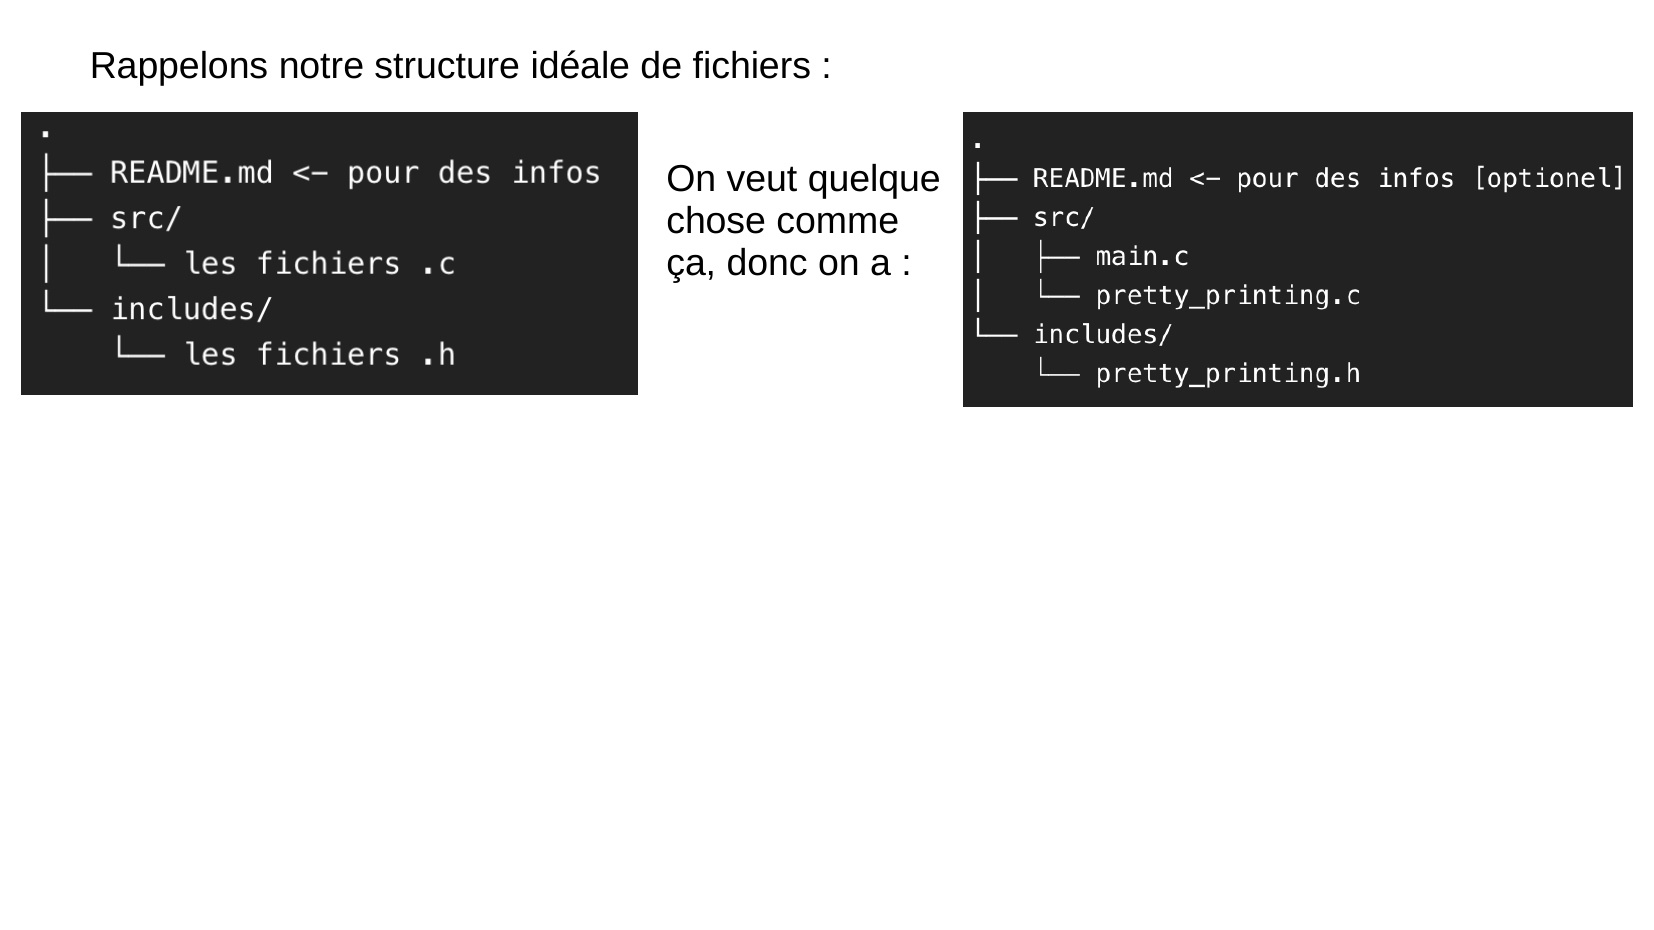

Rappelons notre structure idéale de fichiers :
On veut quelque chose comme ça, donc on a :